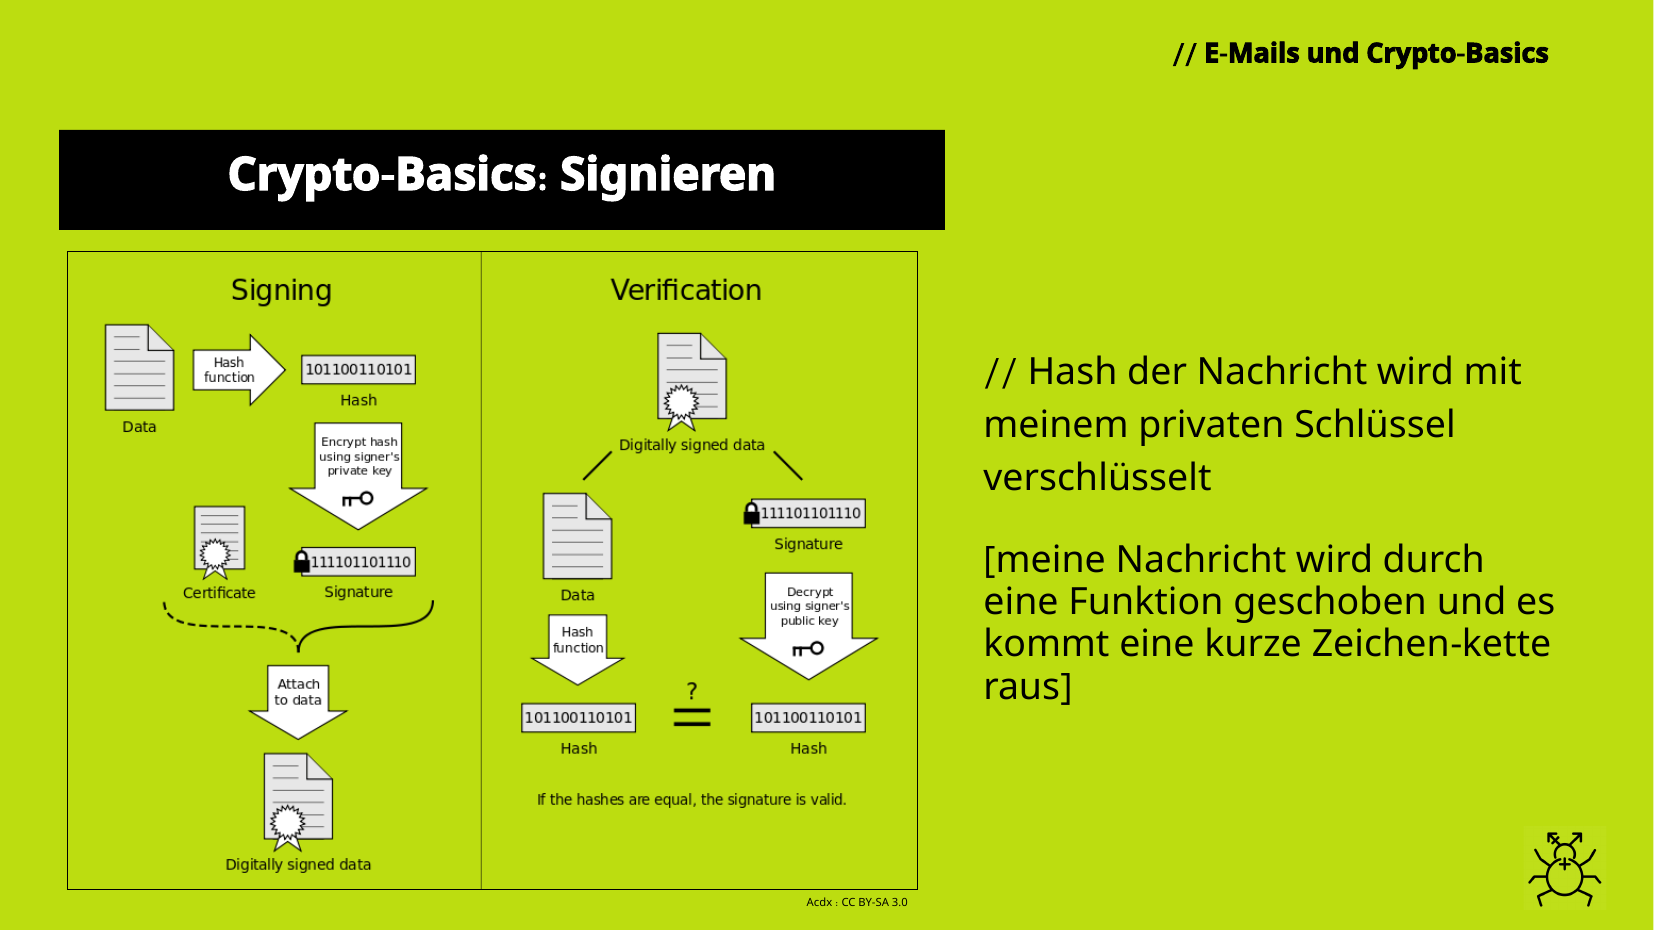

// E-Mails und Crypto-Basics
# Crypto-Basics: Signieren
// Hash der Nachricht wird mit meinem privaten Schlüssel verschlüsselt
[meine Nachricht wird durch eine Funktion geschoben und es kommt eine kurze Zeichen-kette raus]
Acdx : CC BY-SA 3.0